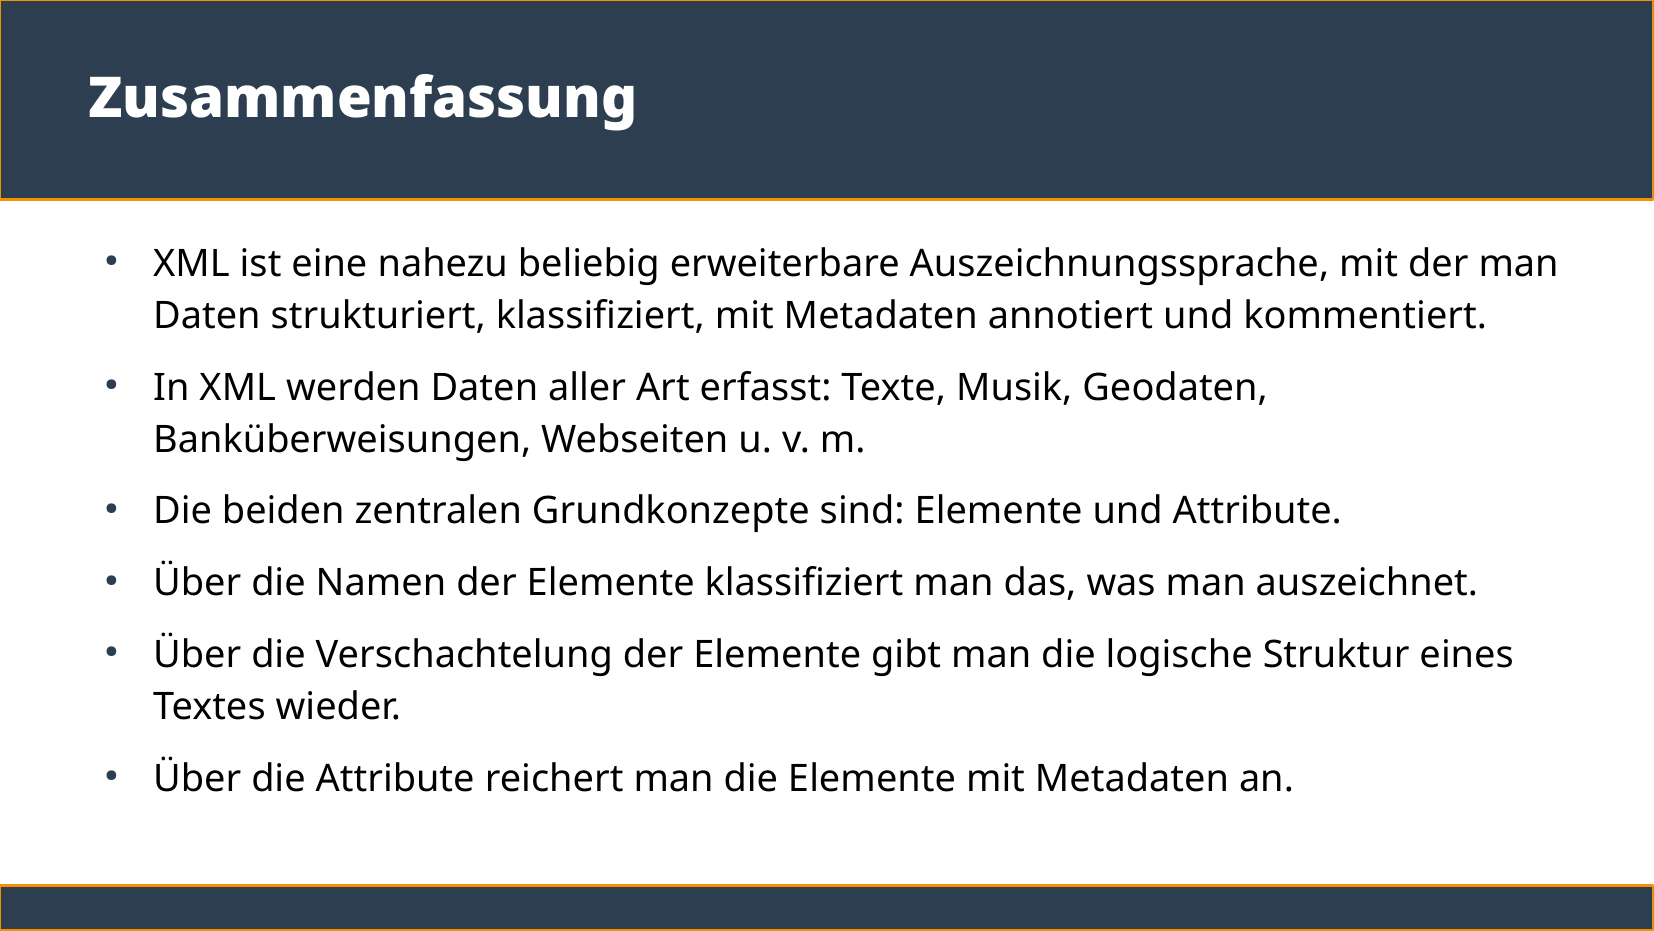

# Zusammenfassung
XML ist eine nahezu beliebig erweiterbare Auszeichnungssprache, mit der man Daten strukturiert, klassifiziert, mit Metadaten annotiert und kommentiert.
In XML werden Daten aller Art erfasst: Texte, Musik, Geodaten, Banküberweisungen, Webseiten u. v. m.
Die beiden zentralen Grundkonzepte sind: Elemente und Attribute.
Über die Namen der Elemente klassifiziert man das, was man auszeichnet.
Über die Verschachtelung der Elemente gibt man die logische Struktur eines Textes wieder.
Über die Attribute reichert man die Elemente mit Metadaten an.